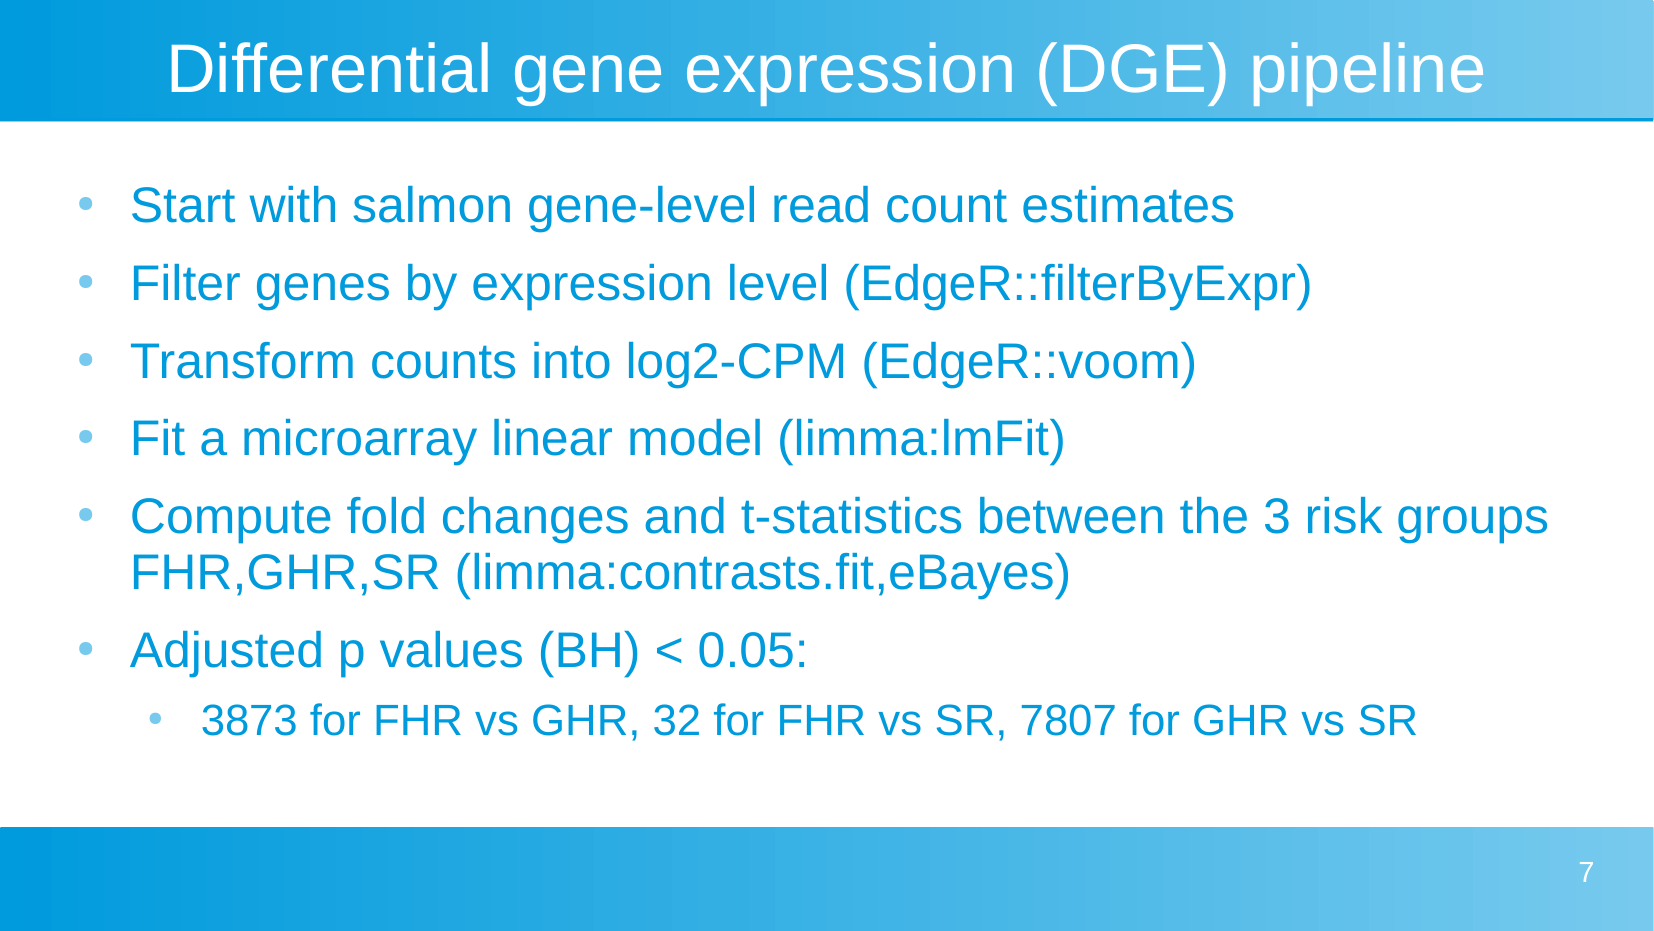

# Differential gene expression (DGE) pipeline
Start with salmon gene-level read count estimates
Filter genes by expression level (EdgeR::filterByExpr)
Transform counts into log2-CPM (EdgeR::voom)
Fit a microarray linear model (limma:lmFit)
Compute fold changes and t-statistics between the 3 risk groups FHR,GHR,SR (limma:contrasts.fit,eBayes)
Adjusted p values (BH) < 0.05:
3873 for FHR vs GHR, 32 for FHR vs SR, 7807 for GHR vs SR
7